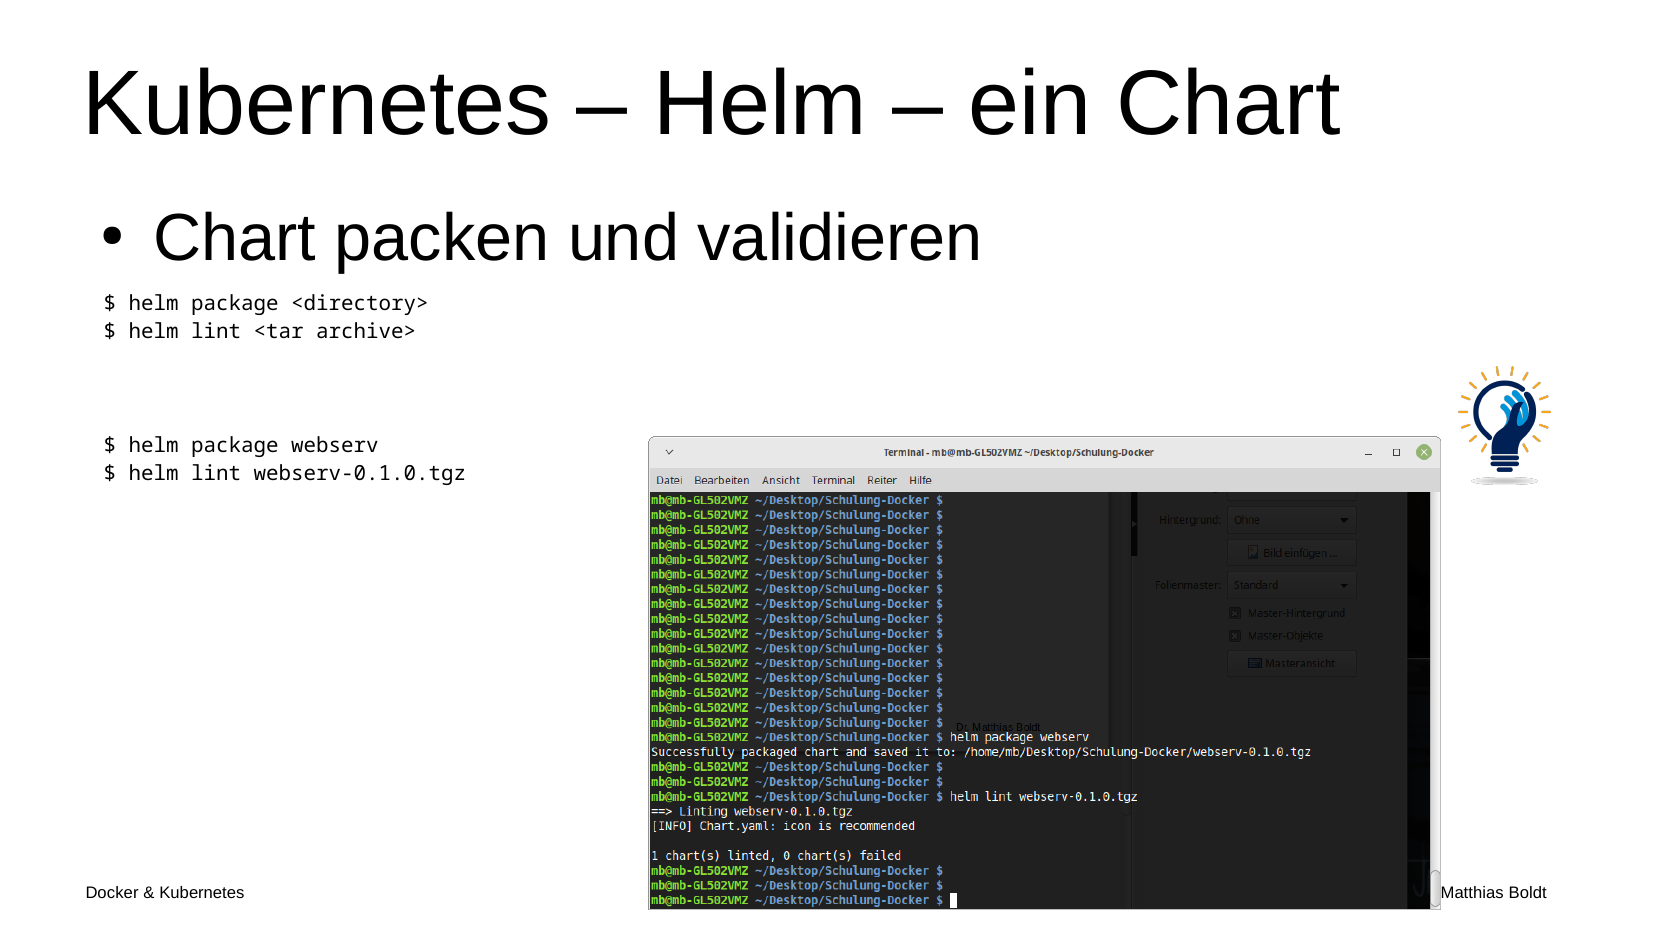

# Kubernetes – Helm – ein Chart
Chart packen und validieren
$ helm package <directory>
$ helm lint <tar archive>
$ helm package webserv
$ helm lint webserv-0.1.0.tgz
Docker & Kubernetes																Dr. Matthias Boldt